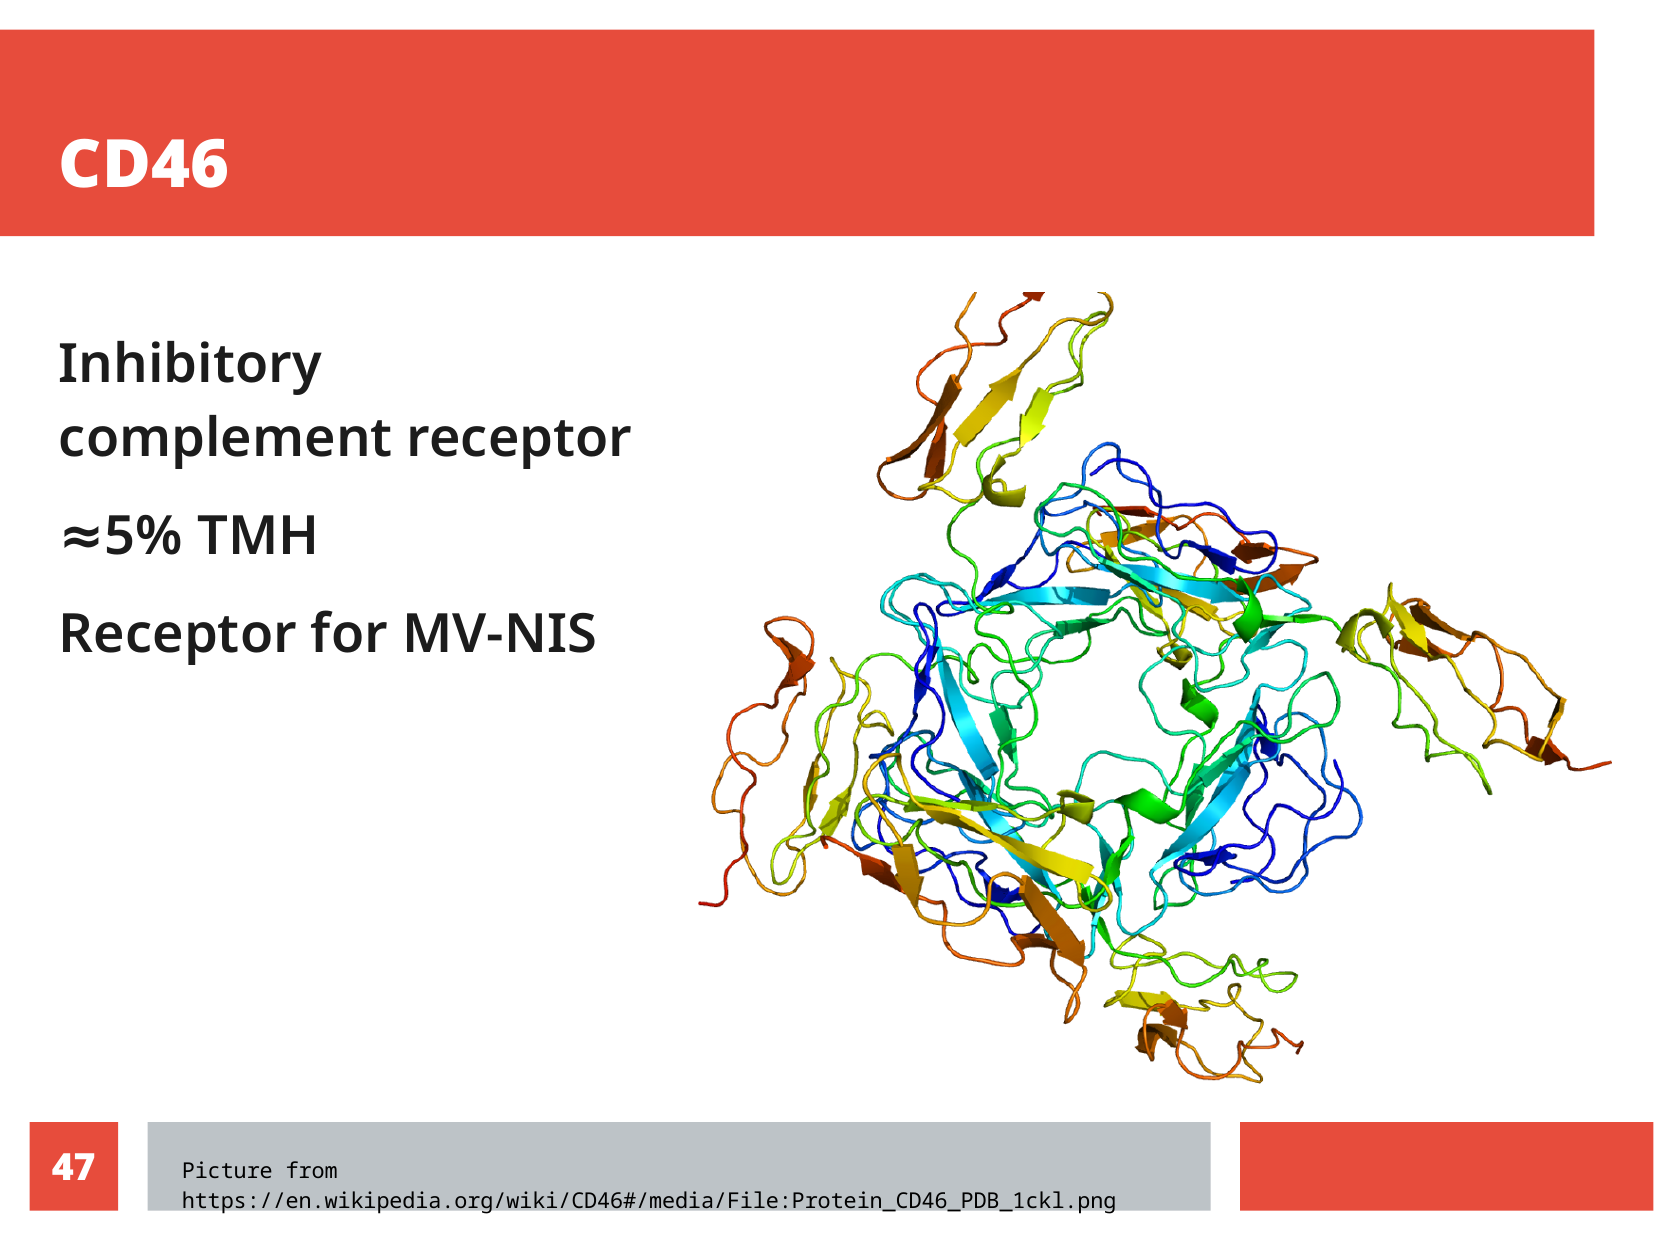

# CD46
Inhibitory complement receptor
≈5% TMH
Receptor for MV-NIS
47
Picture from https://en.wikipedia.org/wiki/CD46#/media/File:Protein_CD46_PDB_1ckl.png